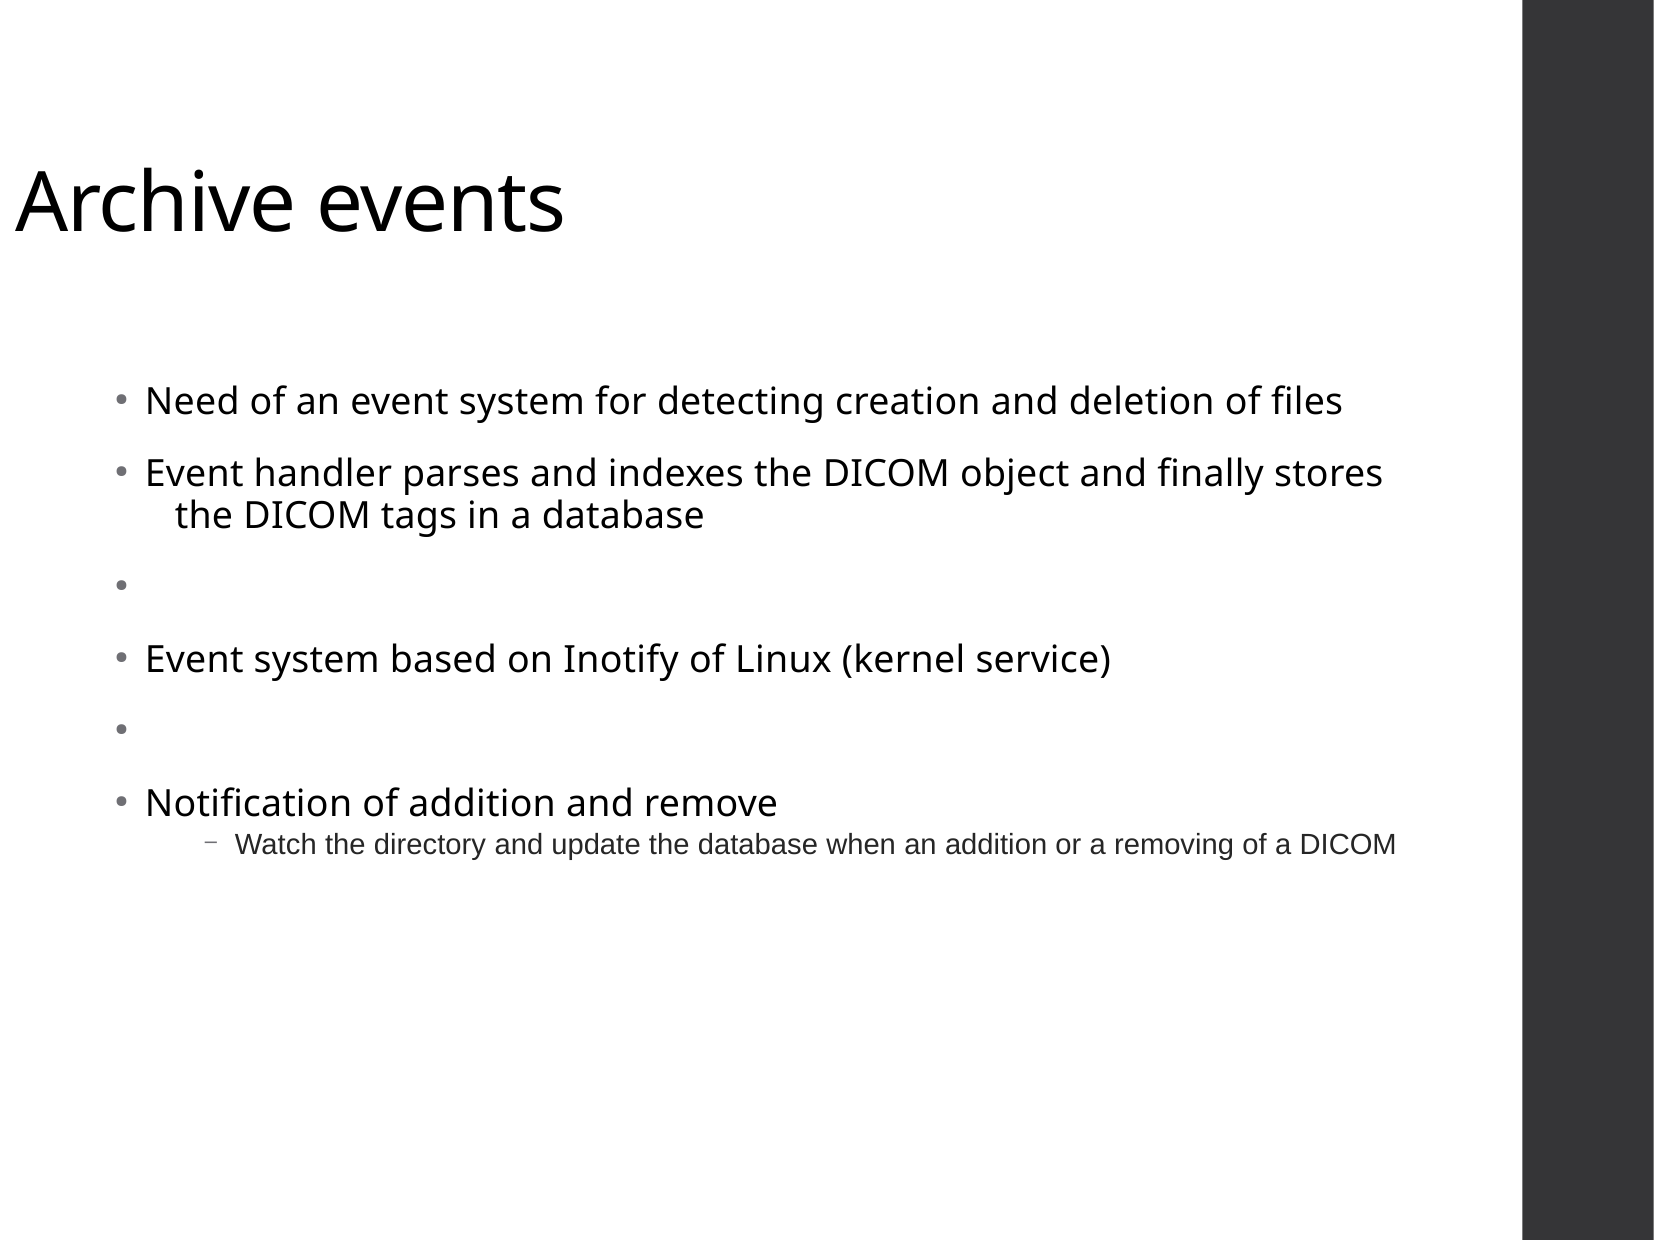

# Archive events
Need of an event system for detecting creation and deletion of files
Event handler parses and indexes the DICOM object and finally stores the DICOM tags in a database
Event system based on Inotify of Linux (kernel service)
Notification of addition and remove
Watch the directory and update the database when an addition or a removing of a DICOM